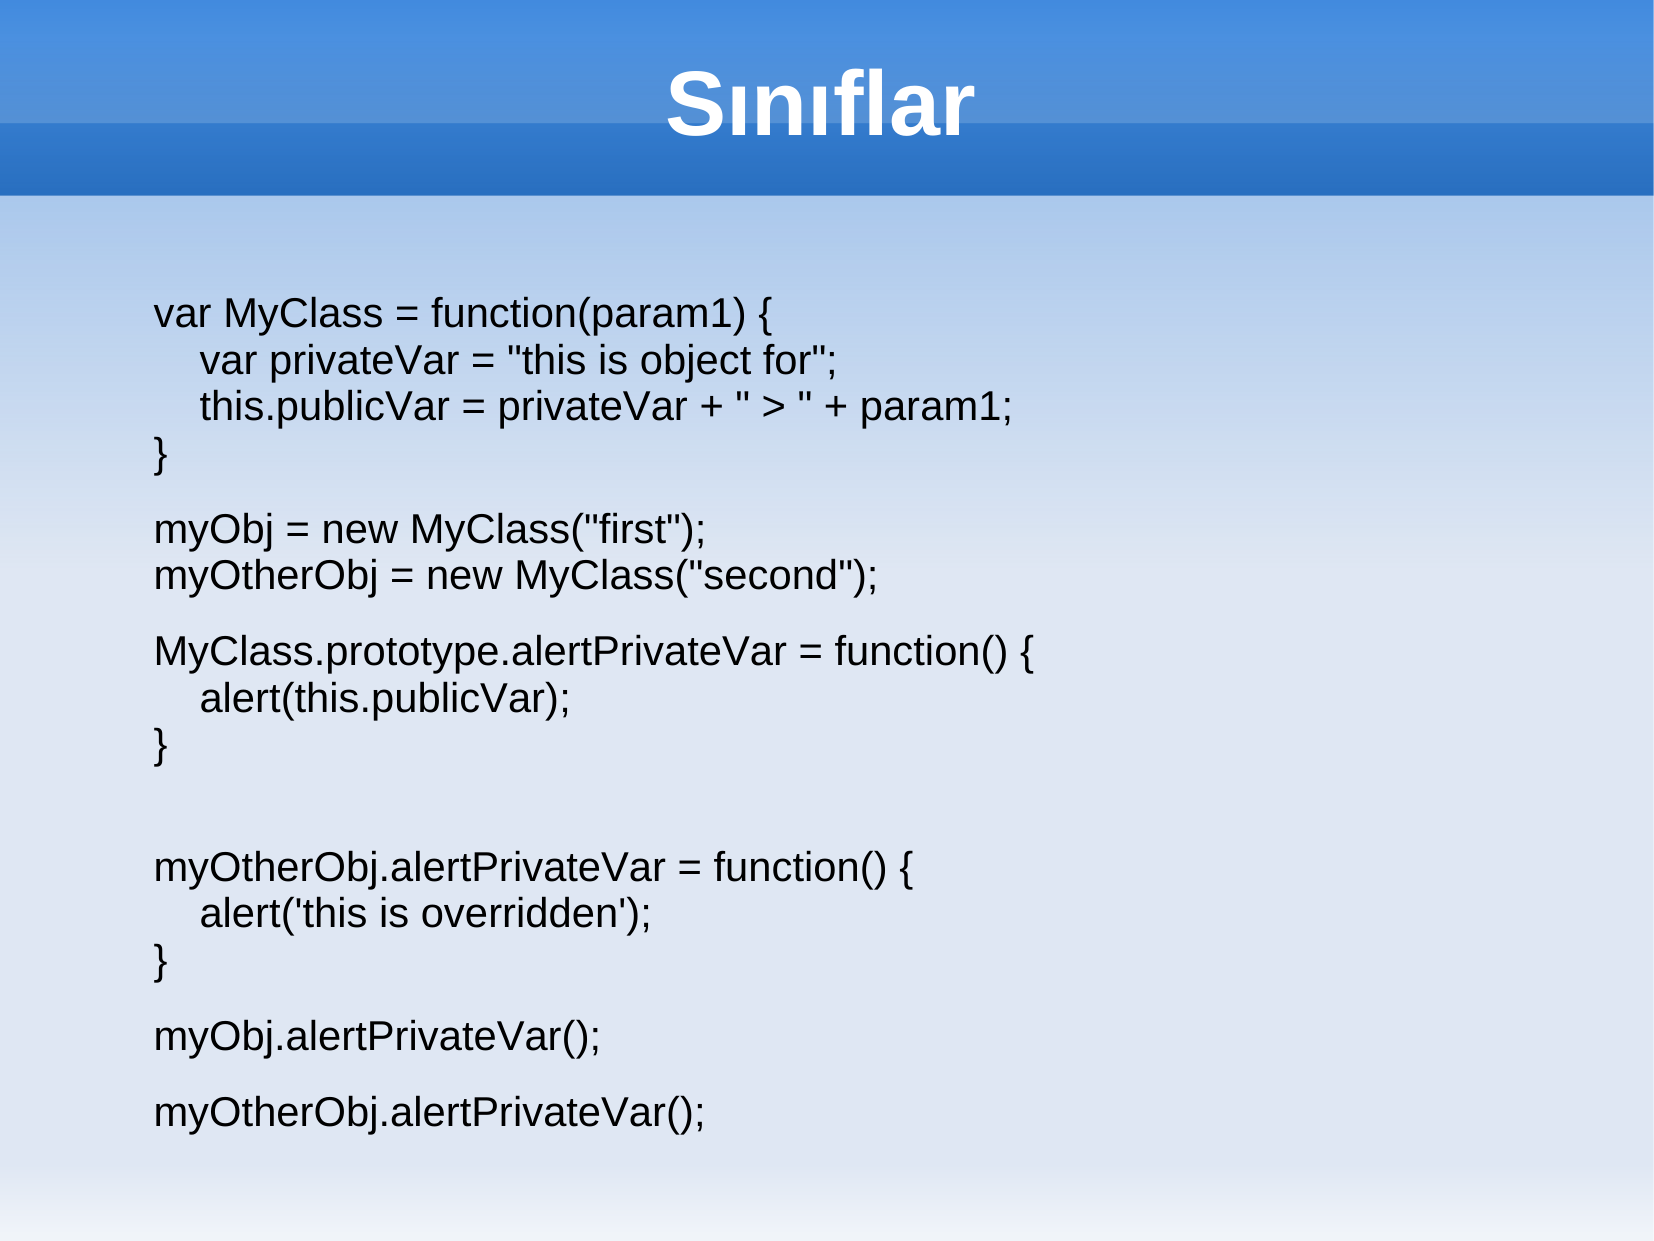

# Sınıflar
var MyClass = function(param1) {
 var privateVar = "this is object for";
 this.publicVar = privateVar + " > " + param1;
}
myObj = new MyClass("first");
myOtherObj = new MyClass("second");
MyClass.prototype.alertPrivateVar = function() {
 alert(this.publicVar);
}
myOtherObj.alertPrivateVar = function() {
 alert('this is overridden');
}
myObj.alertPrivateVar();
myOtherObj.alertPrivateVar();